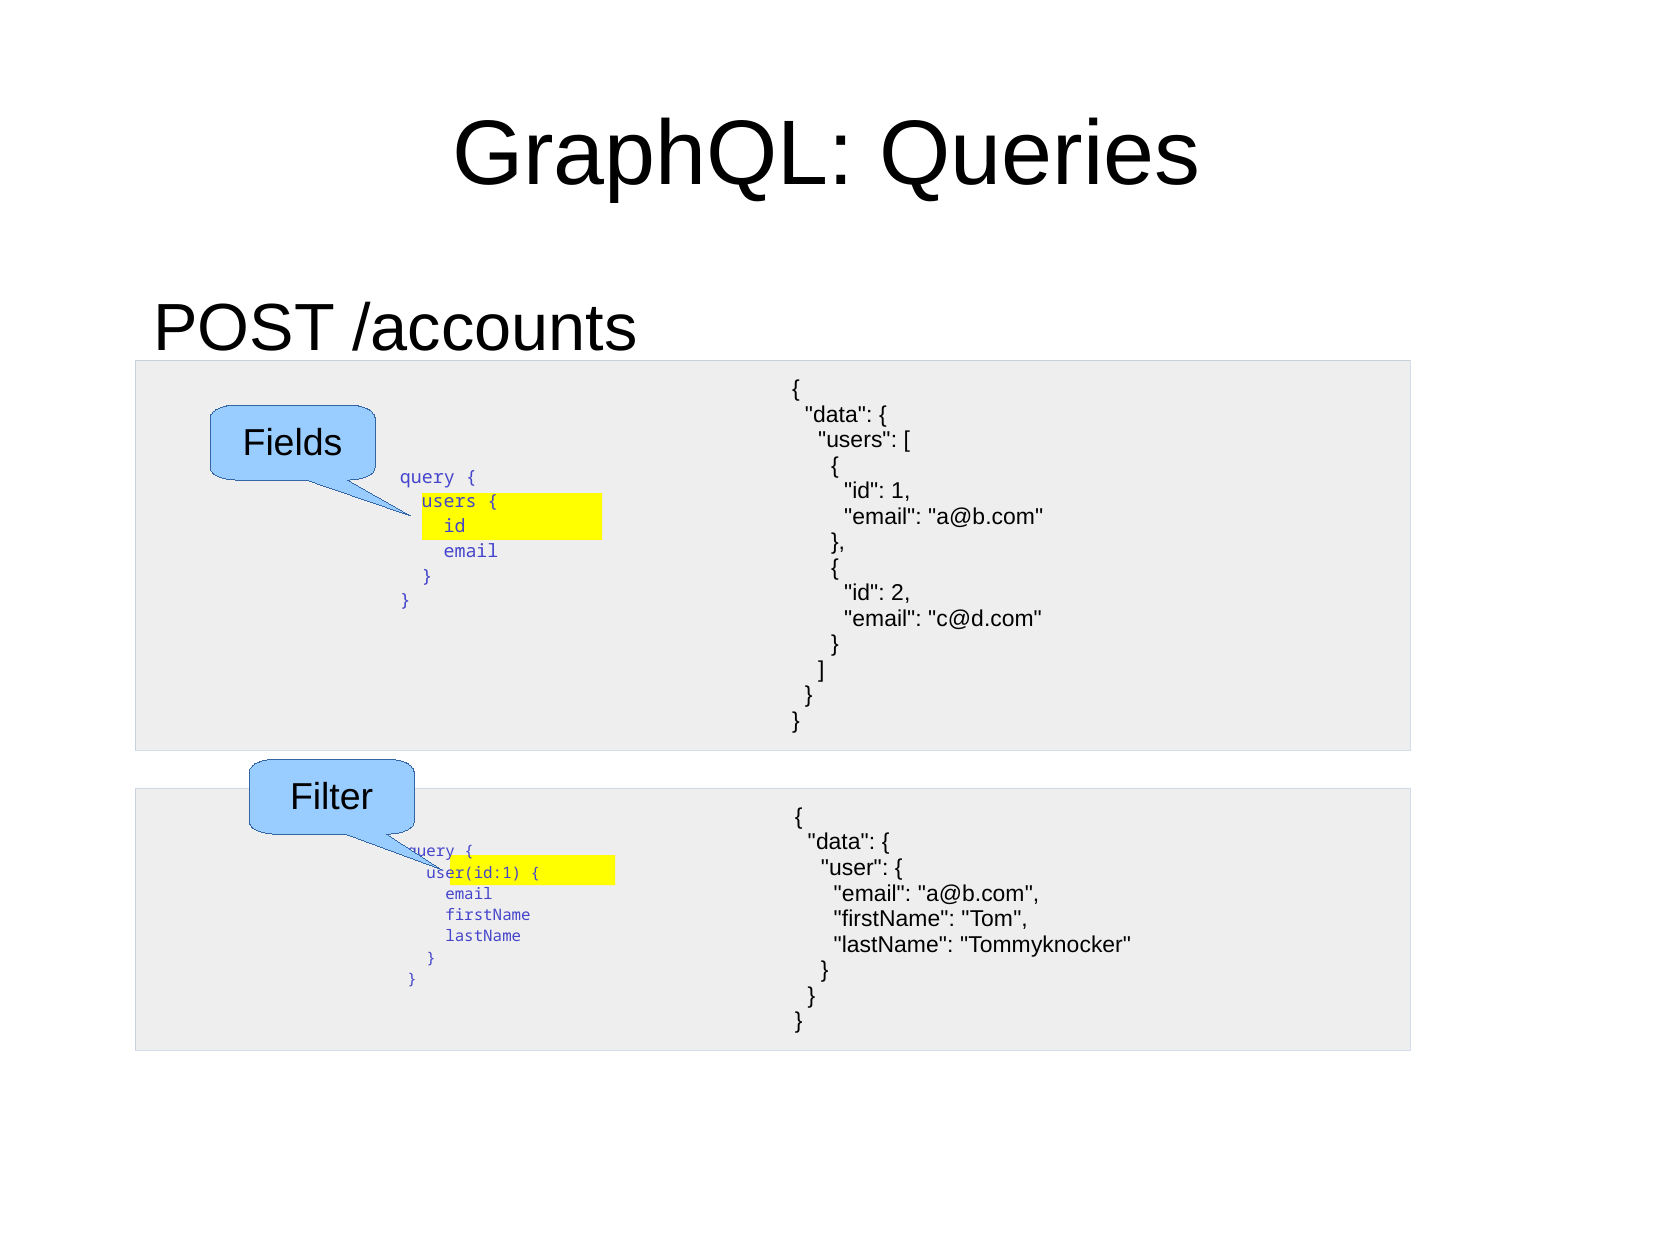

# GraphQL: Queries
POST /accounts
{
 "data": {
 "users": [
 {
 "id": 1,
 "email": "a@b.com"
 },
 {
 "id": 2,
 "email": "c@d.com"
 }
 ]
 }
}
Fields
 query {
 users {
 id
 email
 }
 }
Filter
{
 "data": {
 "user": {
 "email": "a@b.com",
 "firstName": "Tom",
 "lastName": "Tommyknocker"
 }
 }
}
 query {
 user(id:1) {
 email
 firstName
 lastName
 }
 }